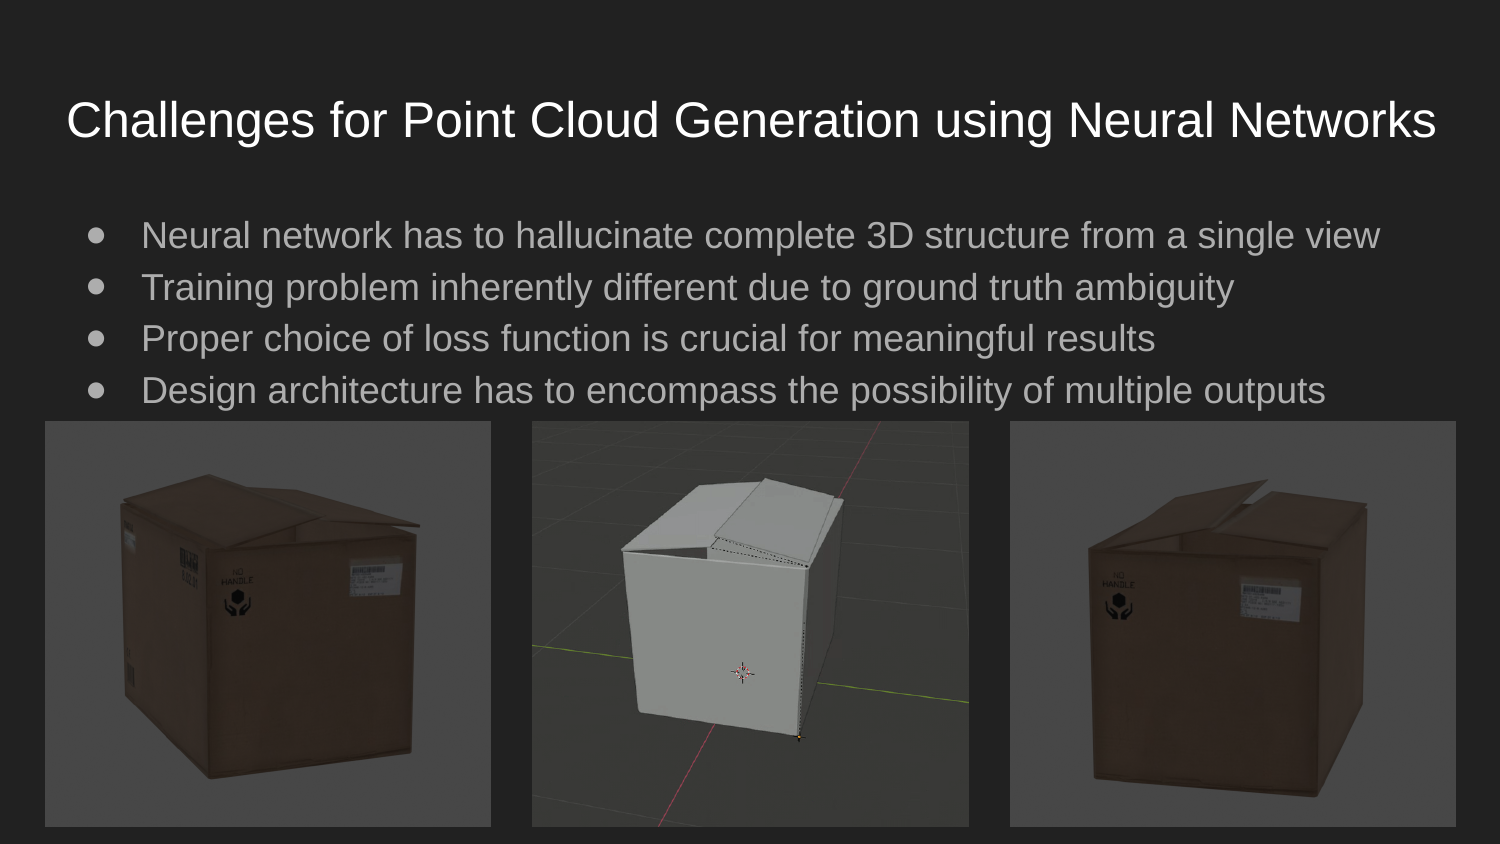

# Challenges for Point Cloud Generation using Neural Networks
Neural network has to hallucinate complete 3D structure from a single view
Training problem inherently different due to ground truth ambiguity
Proper choice of loss function is crucial for meaningful results
Design architecture has to encompass the possibility of multiple outputs